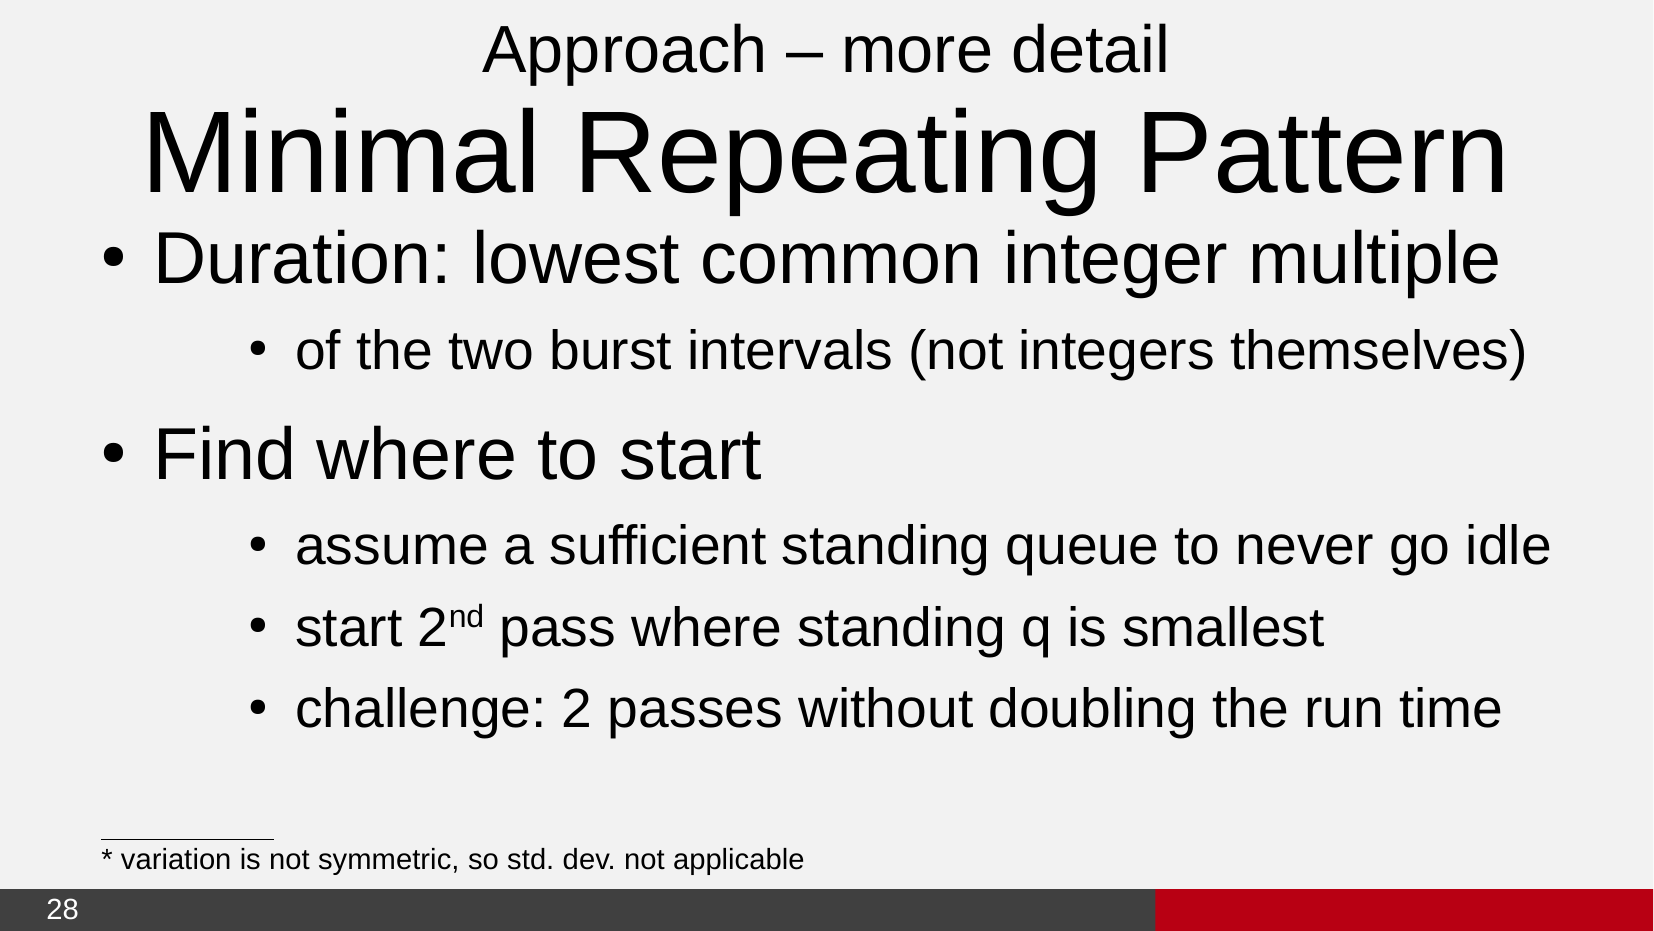

# Approach – more detail Minimal Repeating Pattern
Duration: lowest common integer multiple
of the two burst intervals (not integers themselves)
Find where to start
assume a sufficient standing queue to never go idle
start 2nd pass where standing q is smallest
challenge: 2 passes without doubling the run time
* variation is not symmetric, so std. dev. not applicable
28